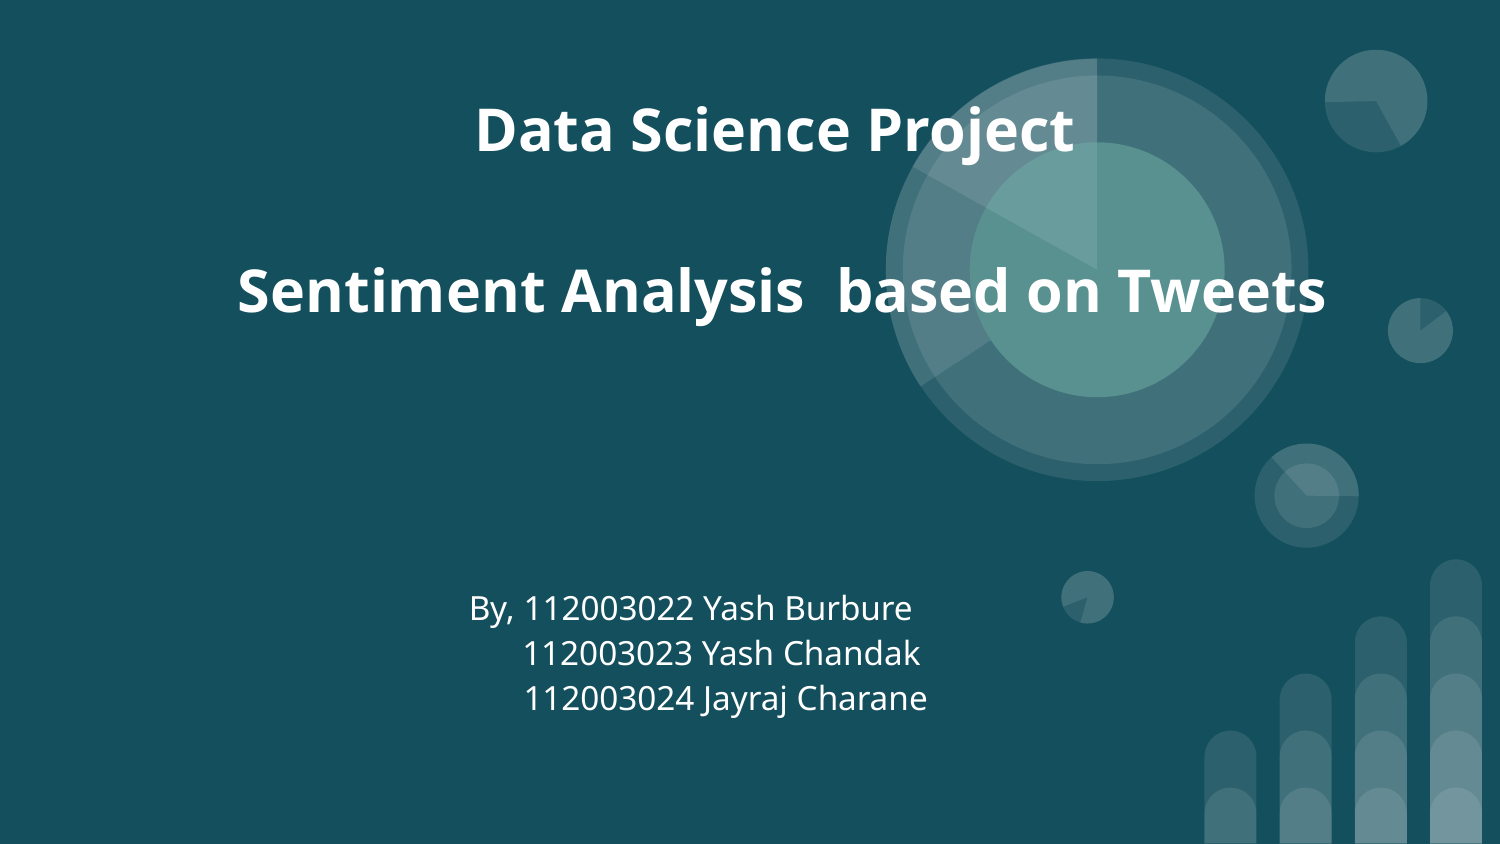

# Data Science Project Sentiment Analysis based on Tweets
By, 112003022 Yash Burbure
 112003023 Yash Chandak
 112003024 Jayraj Charane